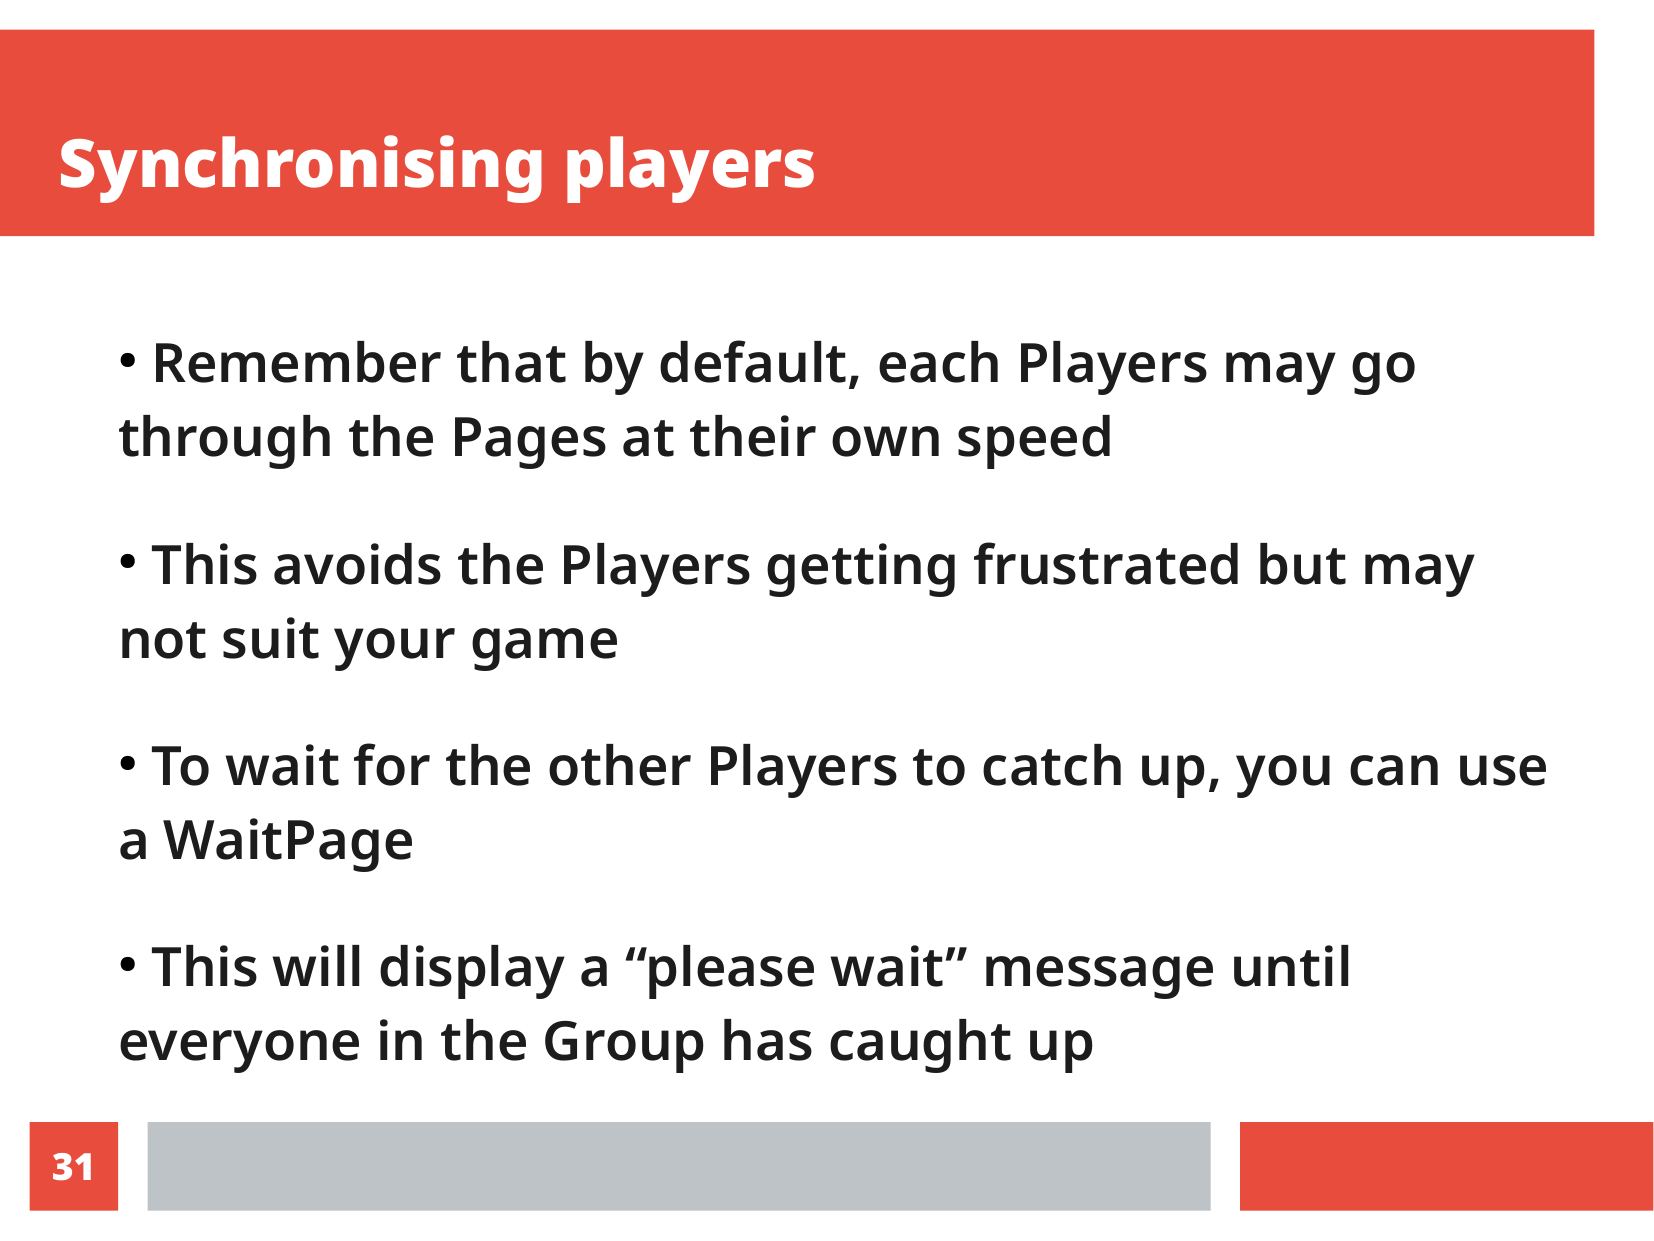

# Synchronising players
 Remember that by default, each Players may go through the Pages at their own speed
 This avoids the Players getting frustrated but may not suit your game
 To wait for the other Players to catch up, you can use a WaitPage
 This will display a “please wait” message until everyone in the Group has caught up
31